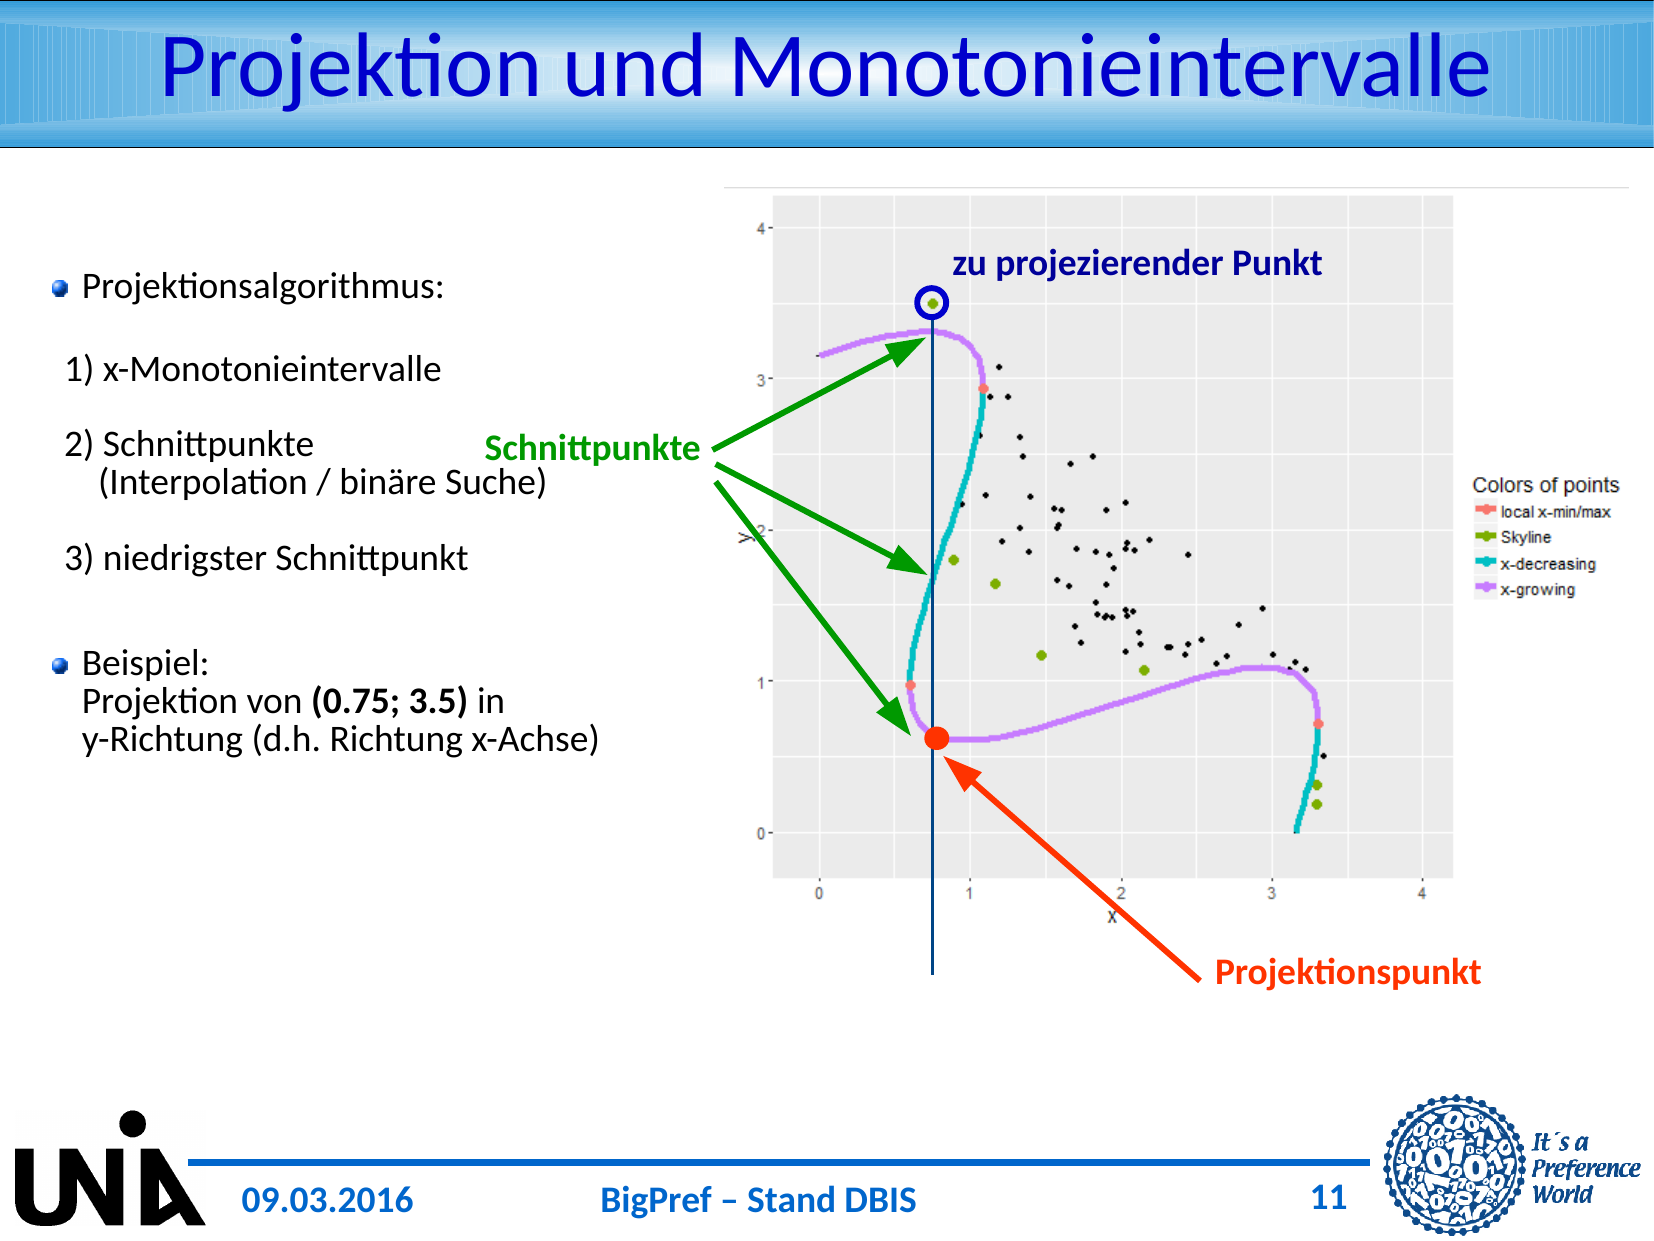

# Projektion und Monotonieintervalle
zu projezierender Punkt
Projektionsalgorithmus:
Beispiel:
Projektion von (0.75; 3.5) in
y-Richtung (d.h. Richtung x-Achse)
1) x-Monotonieintervalle
2) Schnittpunkte
 (Interpolation / binäre Suche)
3) niedrigster Schnittpunkt
Schnittpunkte
Projektionspunkt